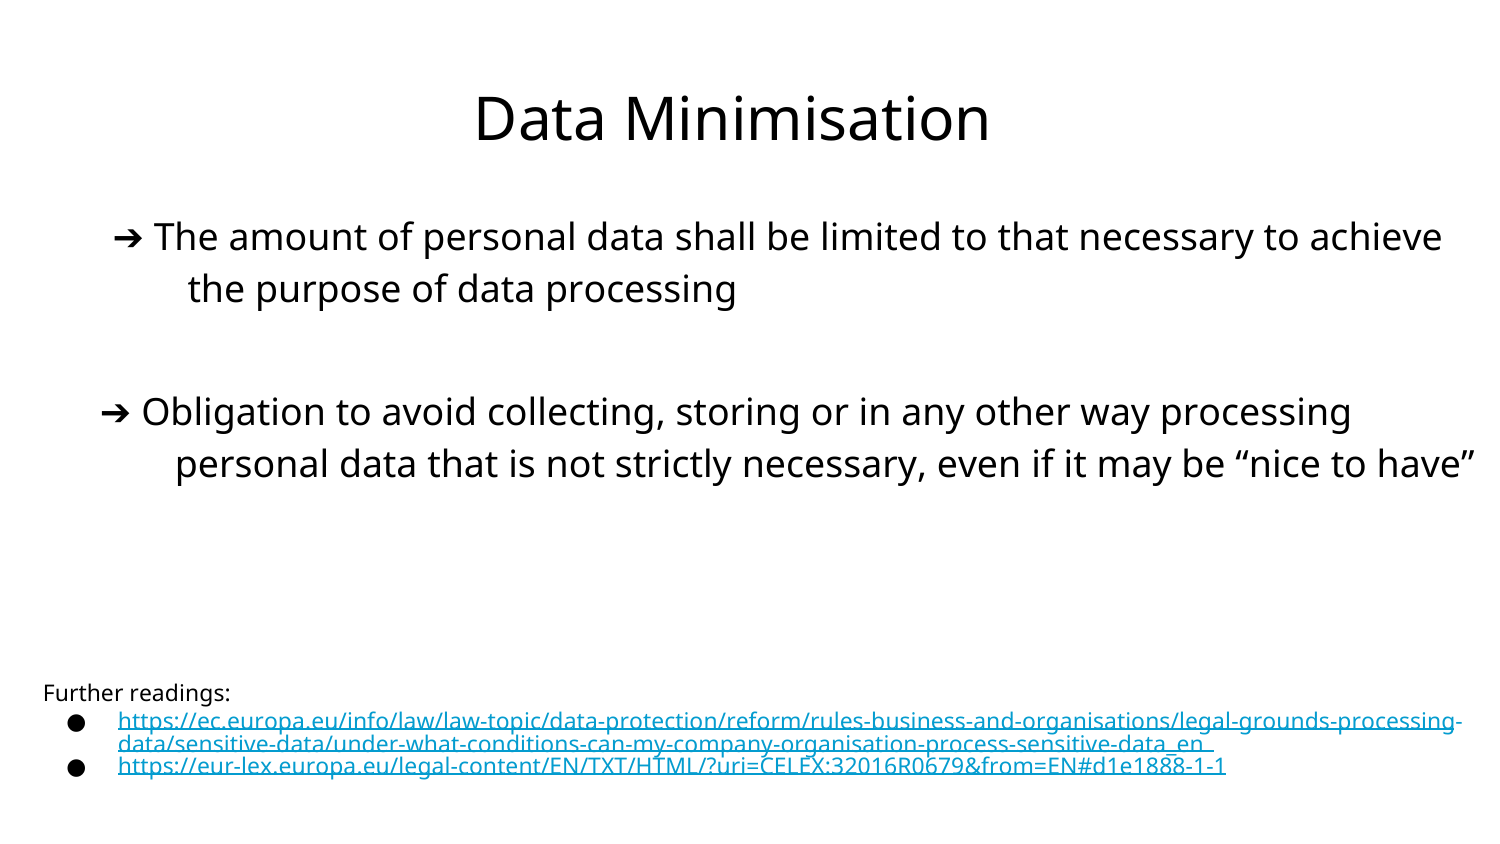

Data Minimisation
➔ The amount of personal data shall be limited to that necessary to achieve
the purpose of data processing
➔ Obligation to avoid collecting, storing or in any other way processing
personal data that is not strictly necessary, even if it may be “nice to have”
Further readings:
●
https://ec.europa.eu/info/law/law-topic/data-protection/reform/rules-business-and-organisations/legal-grounds-processing-
data/sensitive-data/under-what-conditions-can-my-company-organisation-process-sensitive-data_en
●
https://eur-lex.europa.eu/legal-content/EN/TXT/HTML/?uri=CELEX:32016R0679&from=EN#d1e1888-1-1